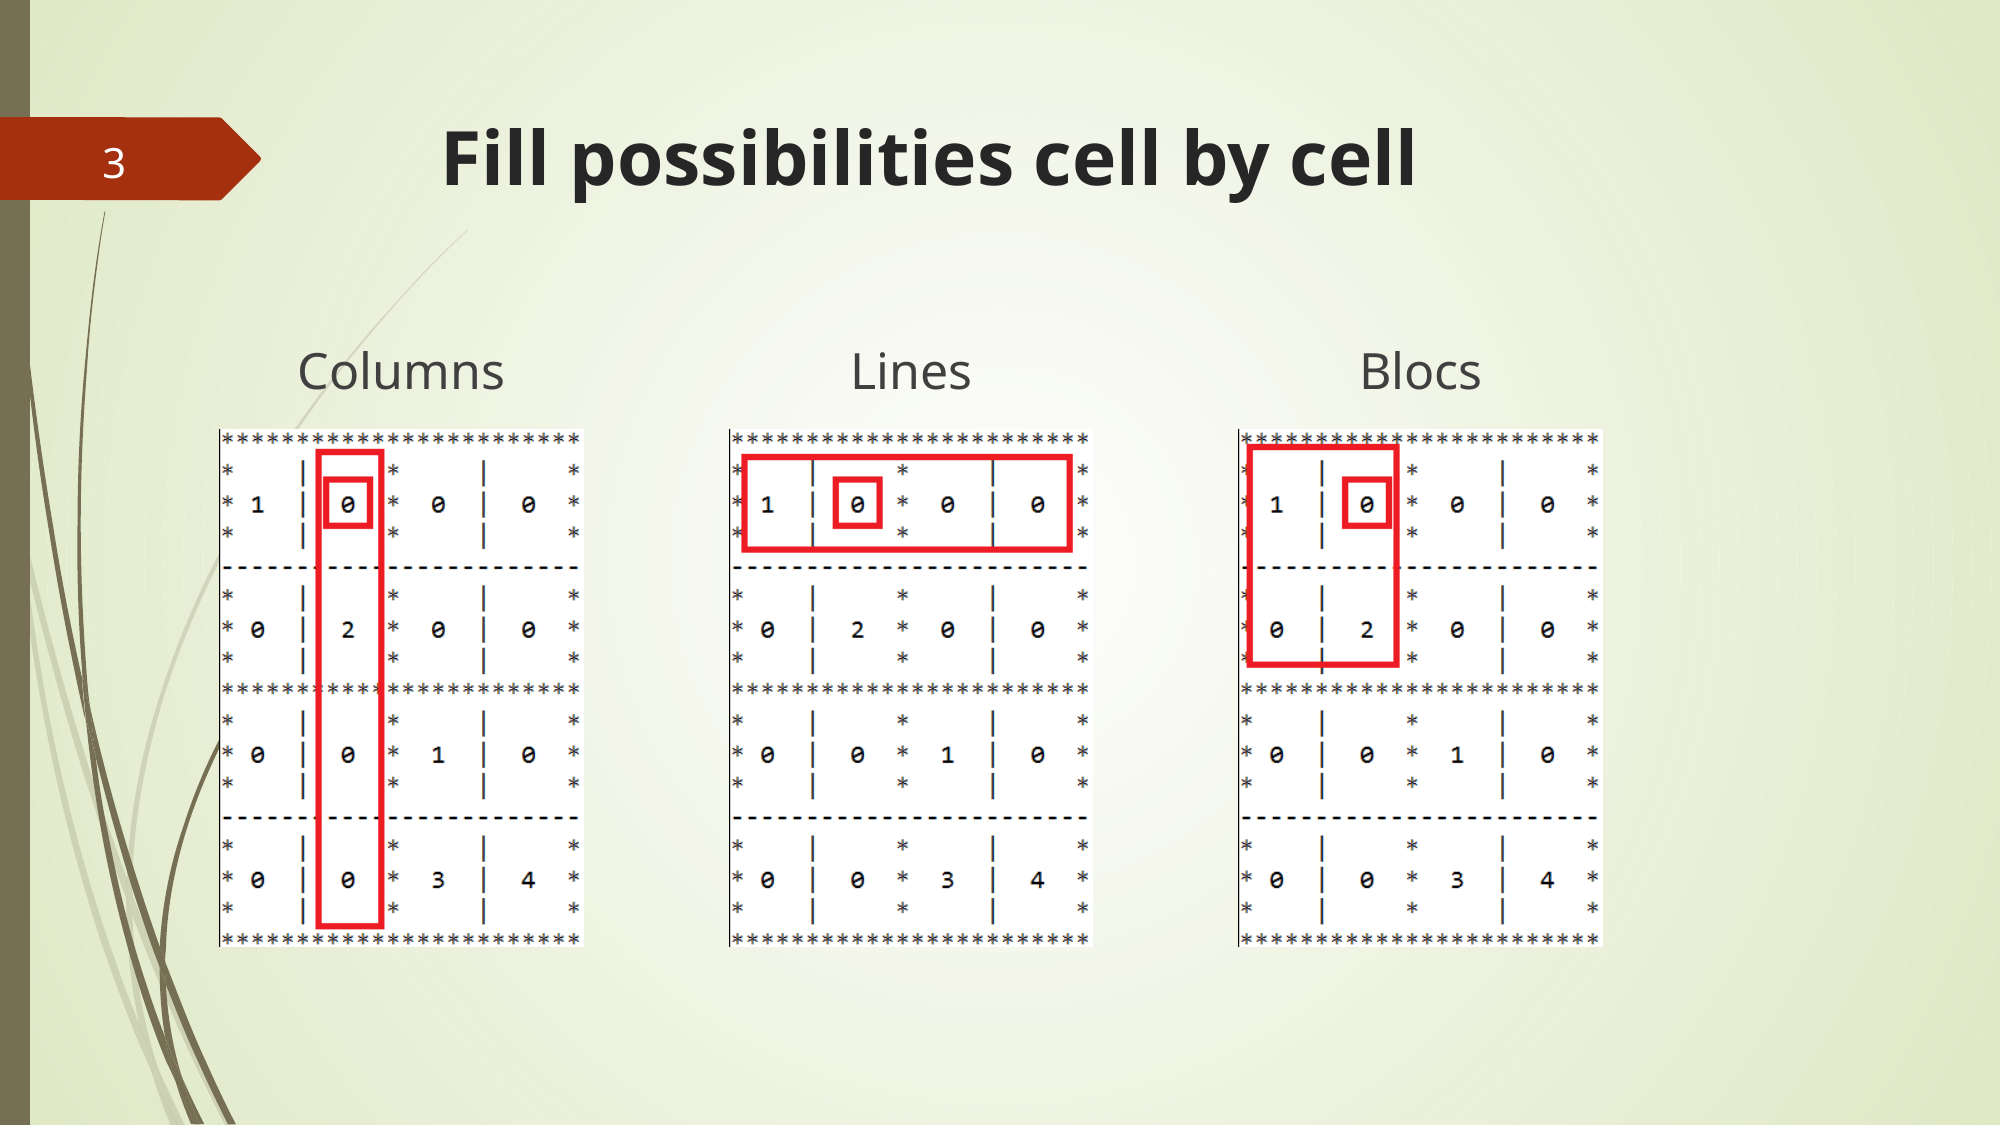

# Fill possibilities cell by cell
Columns
Lines
Blocs